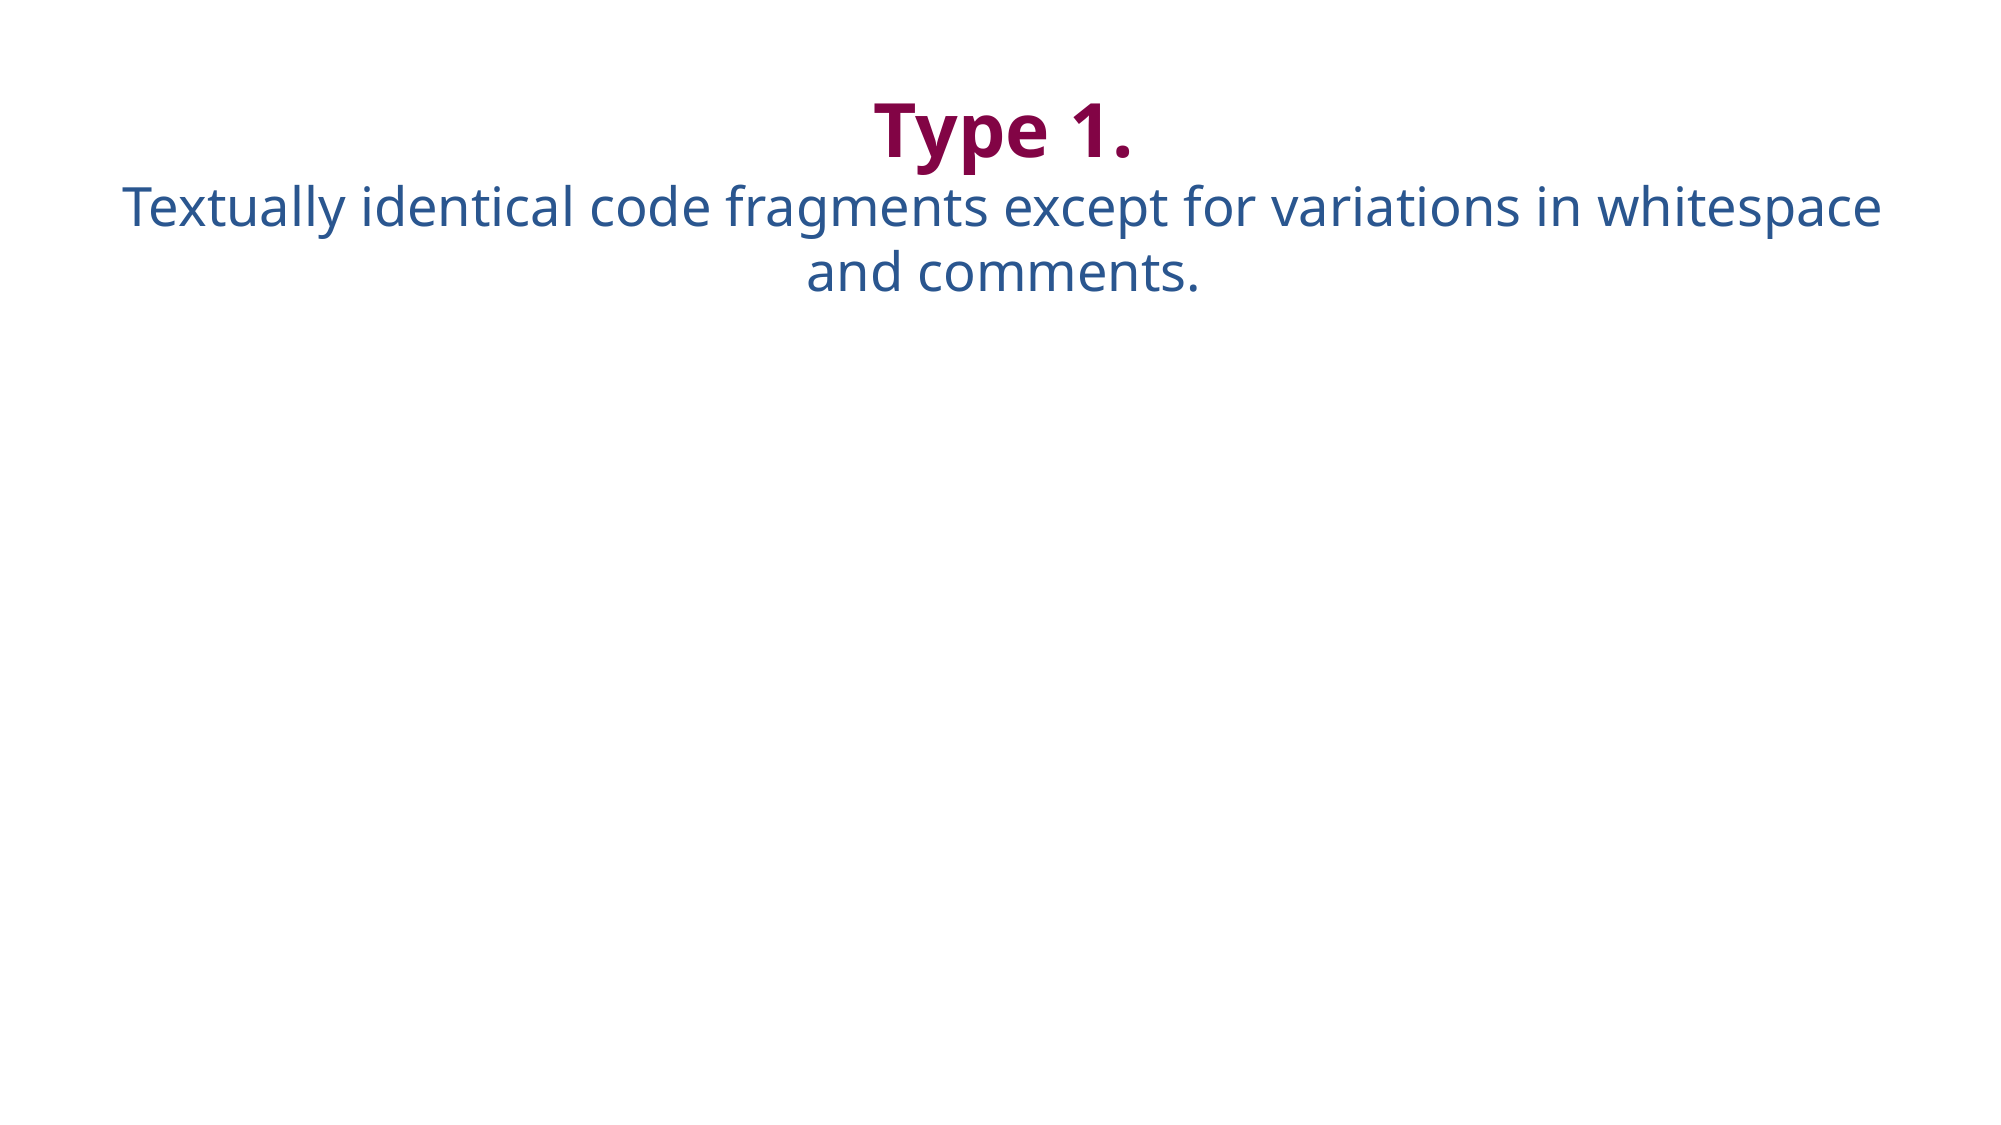

Type 1.
Textually identical code fragments except for variations in whitespace and comments.